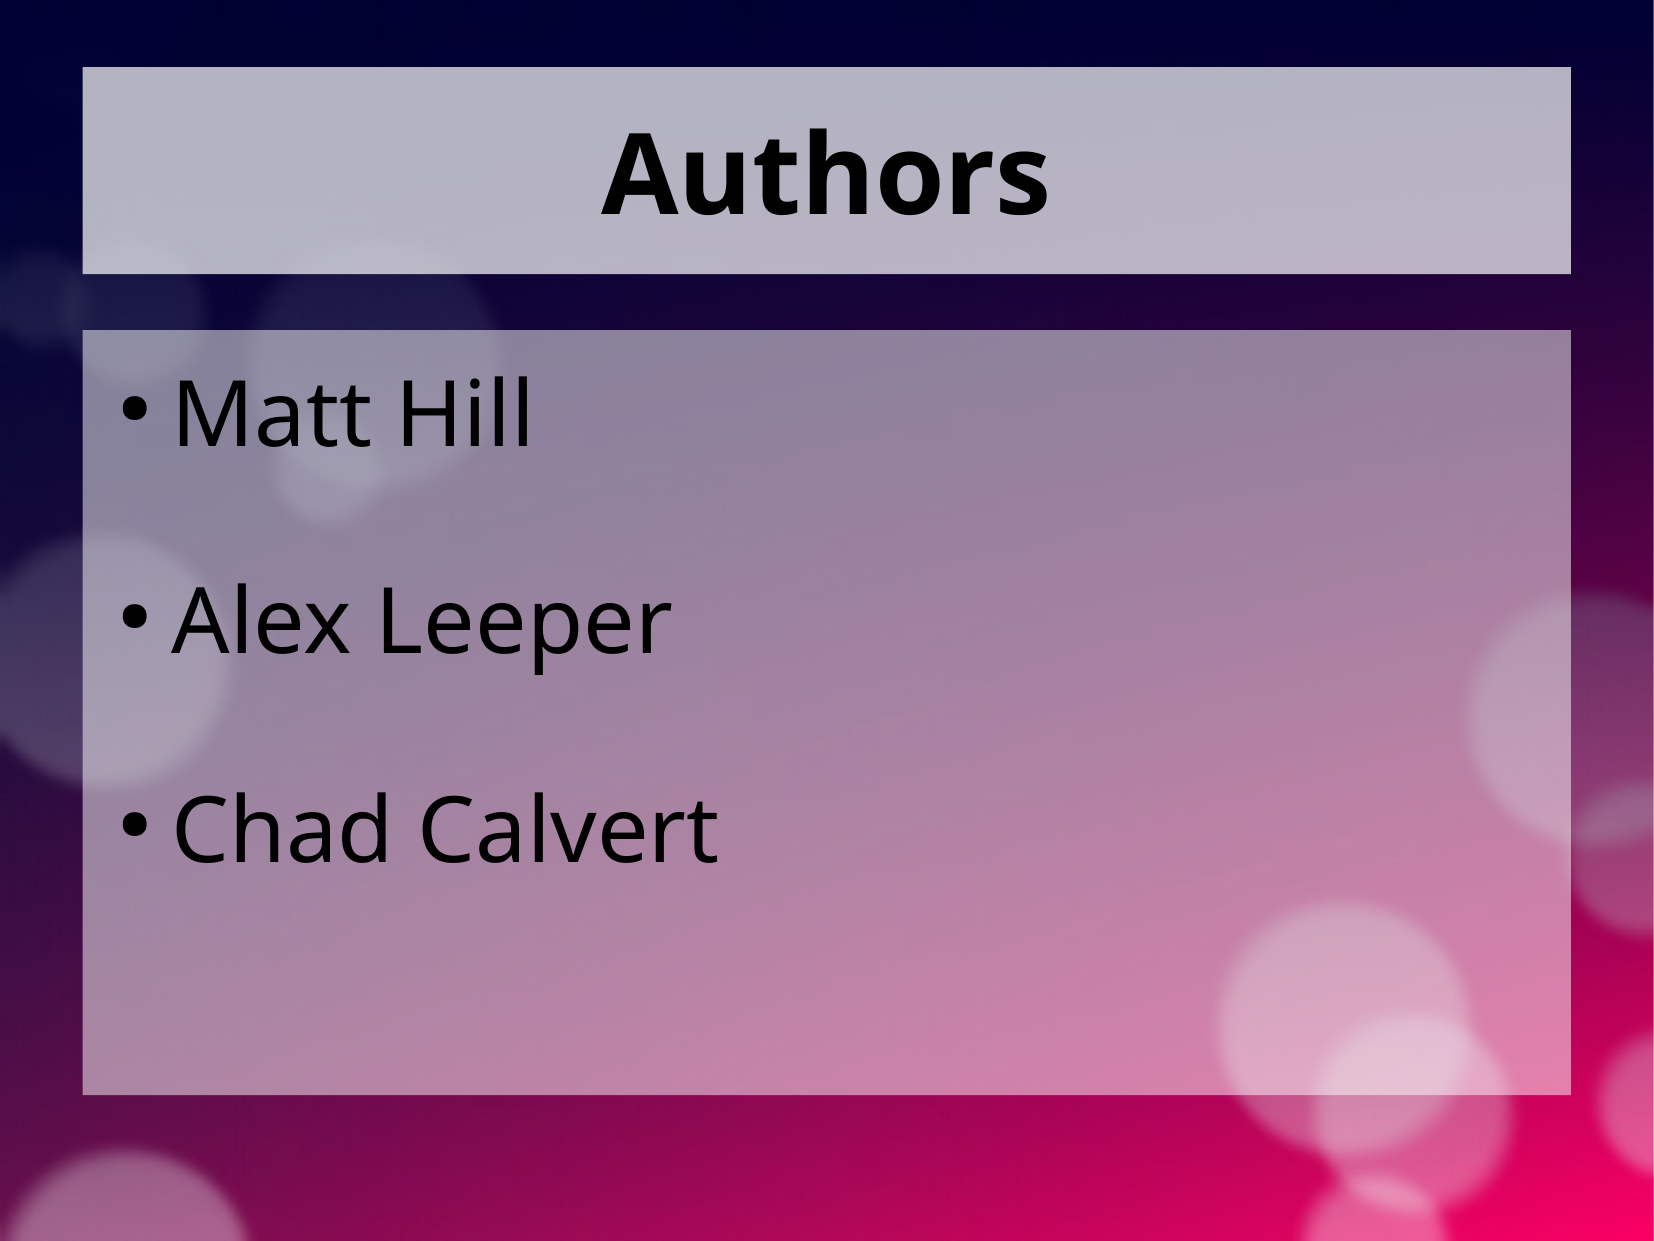

# Authors
Matt Hill
Alex Leeper
Chad Calvert